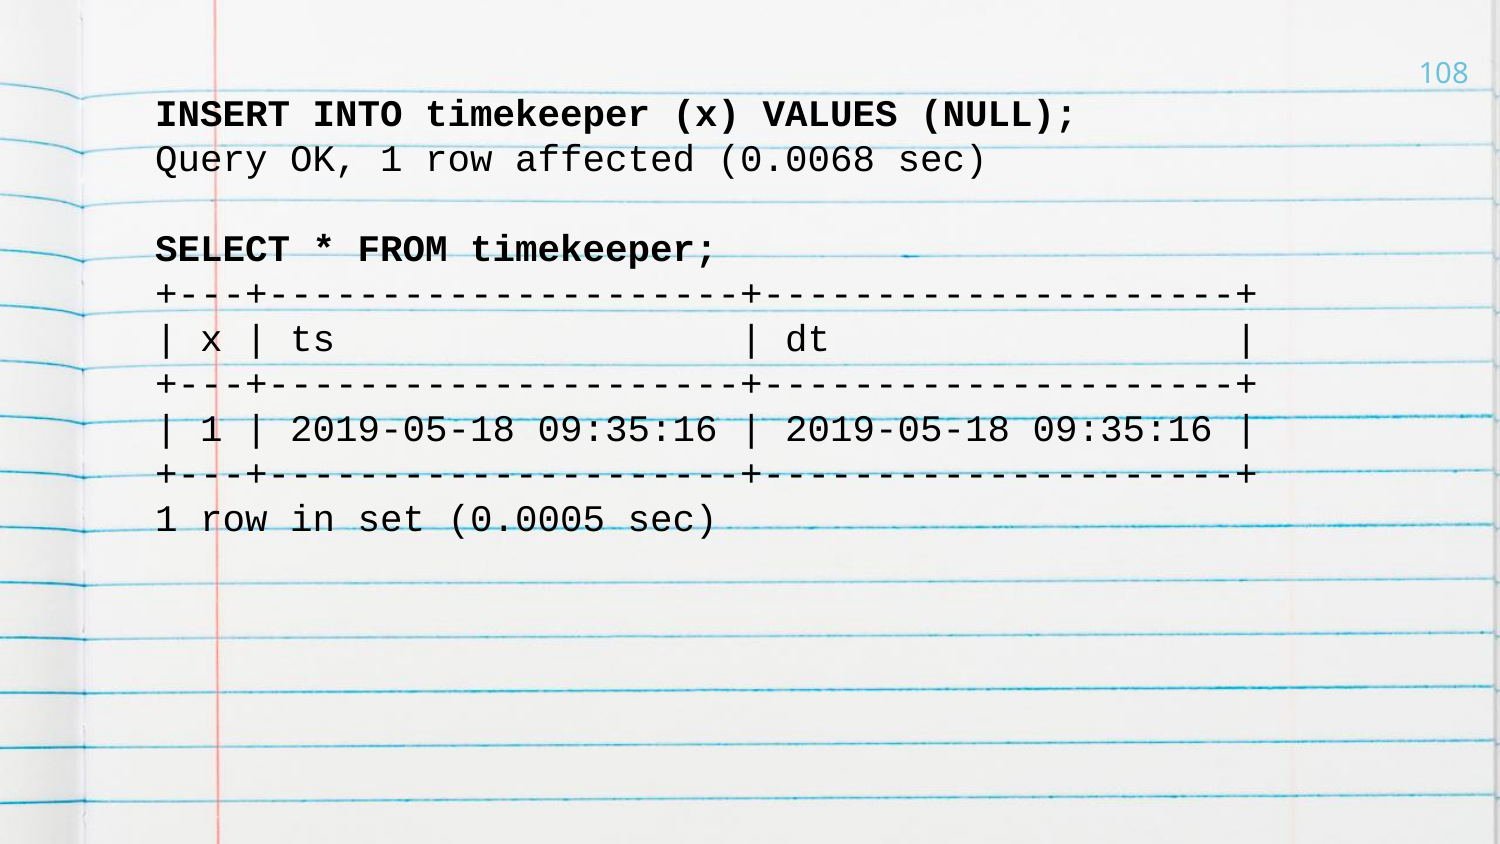

INSERT INTO timekeeper (x) VALUES (NULL);
Query OK, 1 row affected (0.0068 sec)
SELECT * FROM timekeeper;
+---+---------------------+---------------------+
| x | ts | dt |
+---+---------------------+---------------------+
| 1 | 2019-05-18 09:35:16 | 2019-05-18 09:35:16 |
+---+---------------------+---------------------+
1 row in set (0.0005 sec)